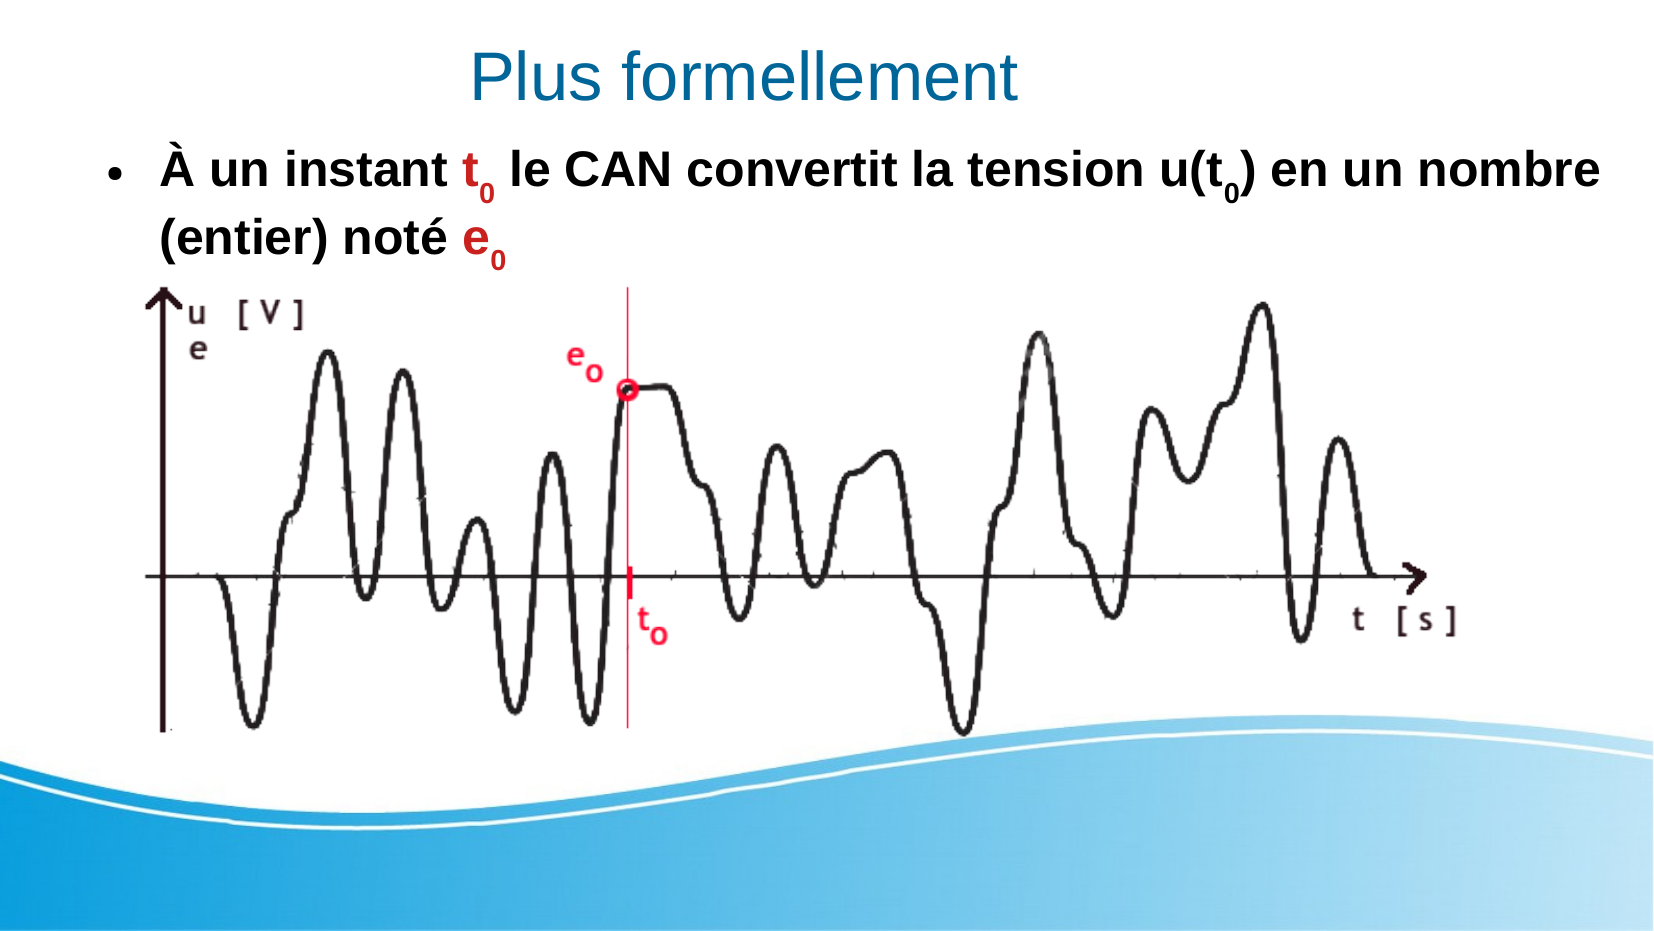

# Plus formellement
À un instant t0 le CAN convertit la tension u(t0) en un nombre (entier) noté e0